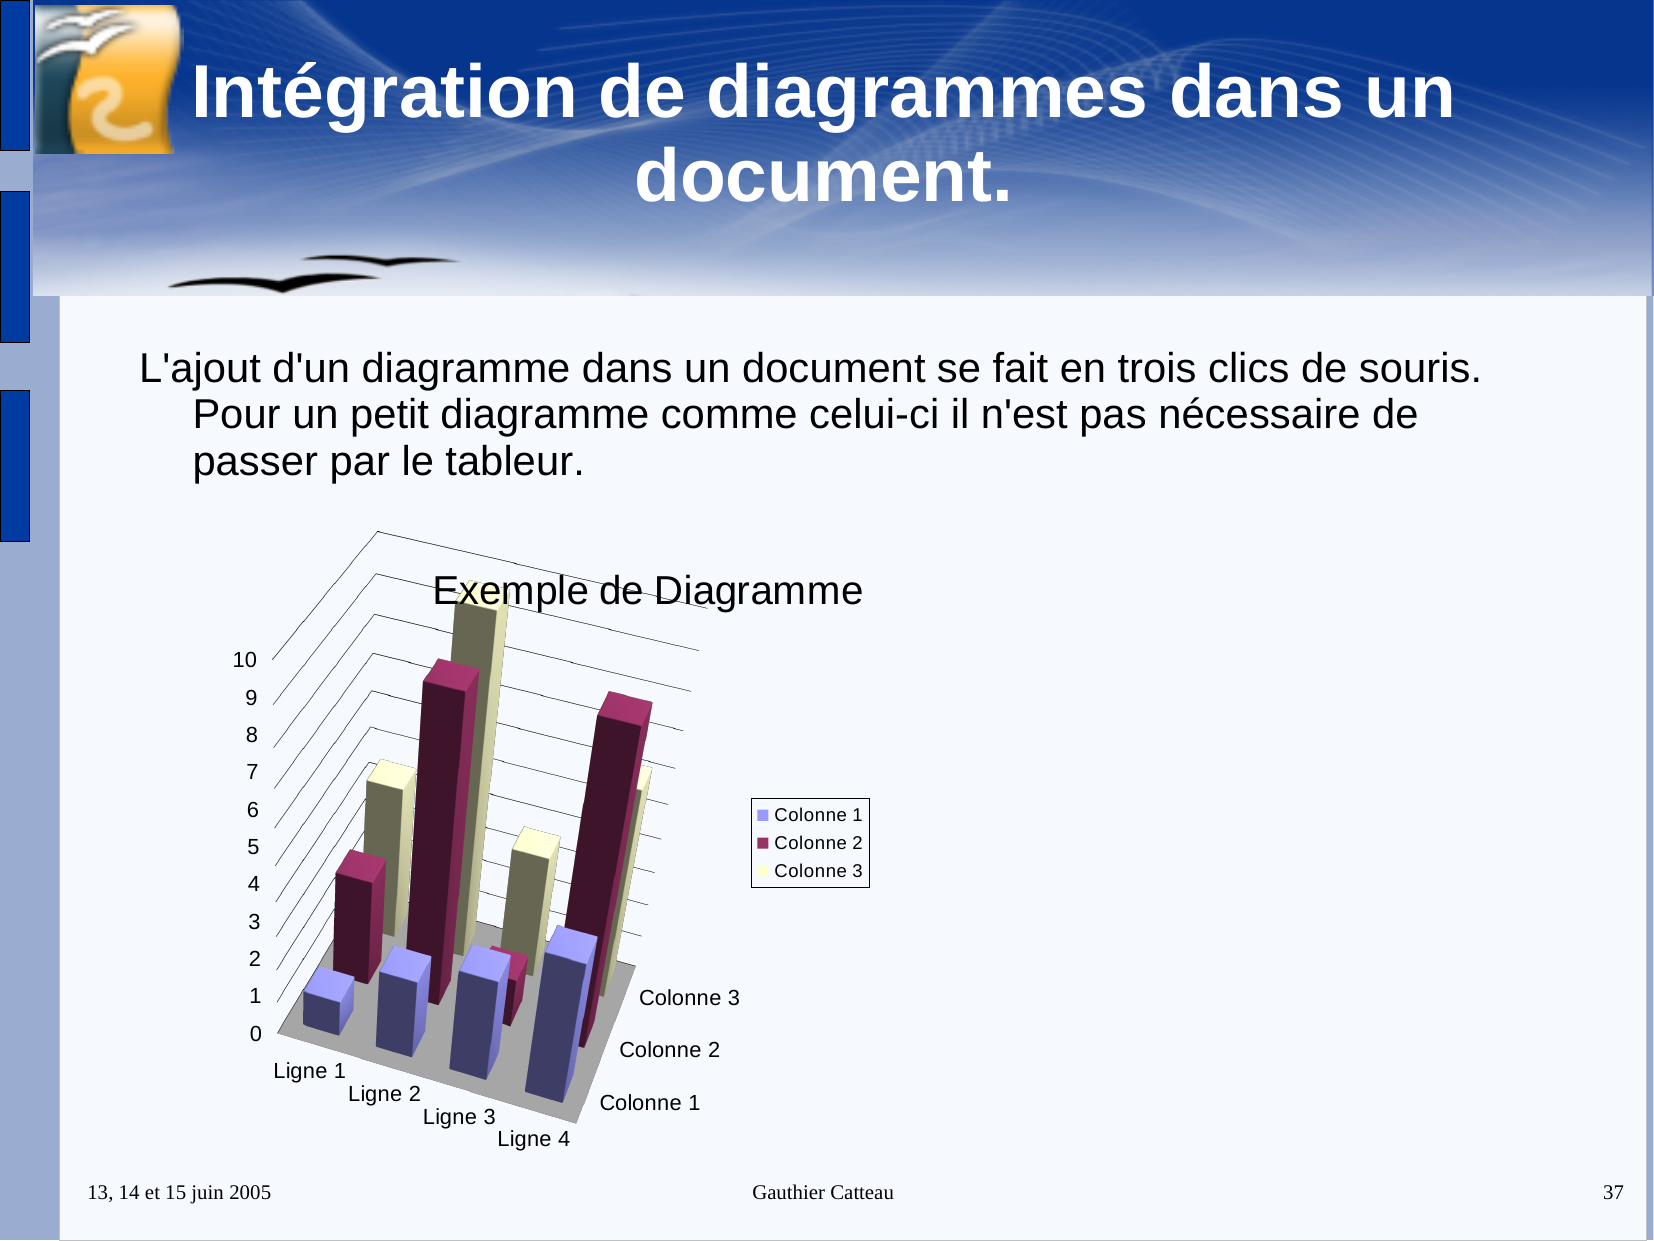

# Intégration de diagrammes dans un document.
L'ajout d'un diagramme dans un document se fait en trois clics de souris. Pour un petit diagramme comme celui-ci il n'est pas nécessaire de passer par le tableur.
[unsupported chart]
Gauthier Catteau